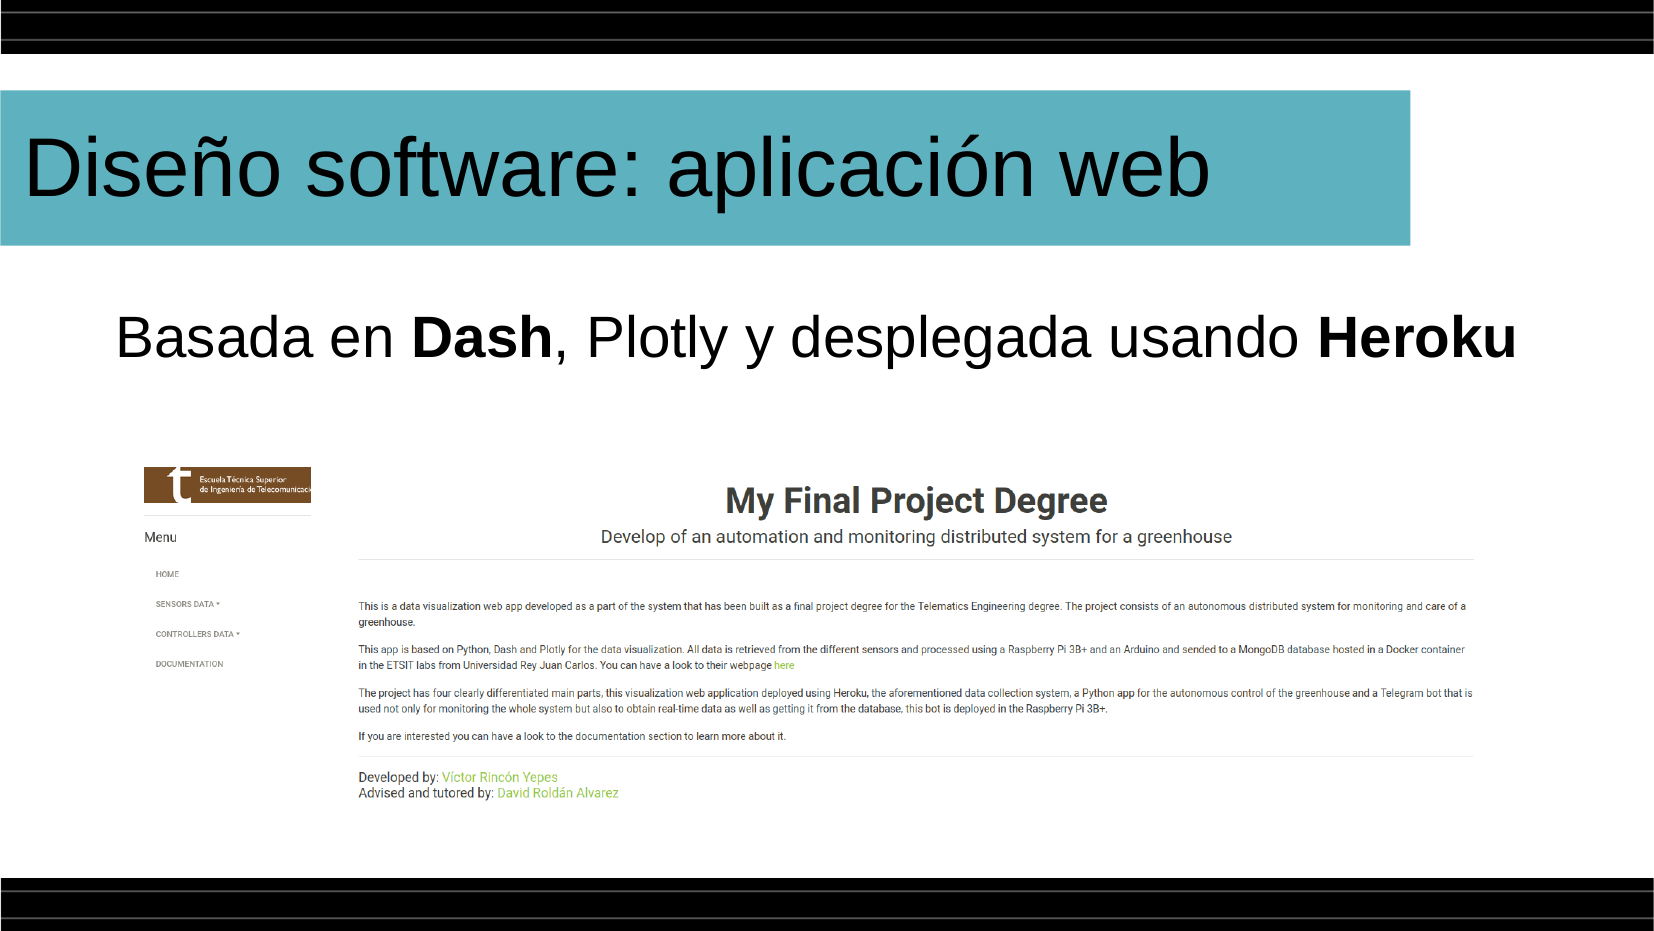

Diseño software: aplicación web
# Basada en Dash, Plotly y desplegada usando Heroku